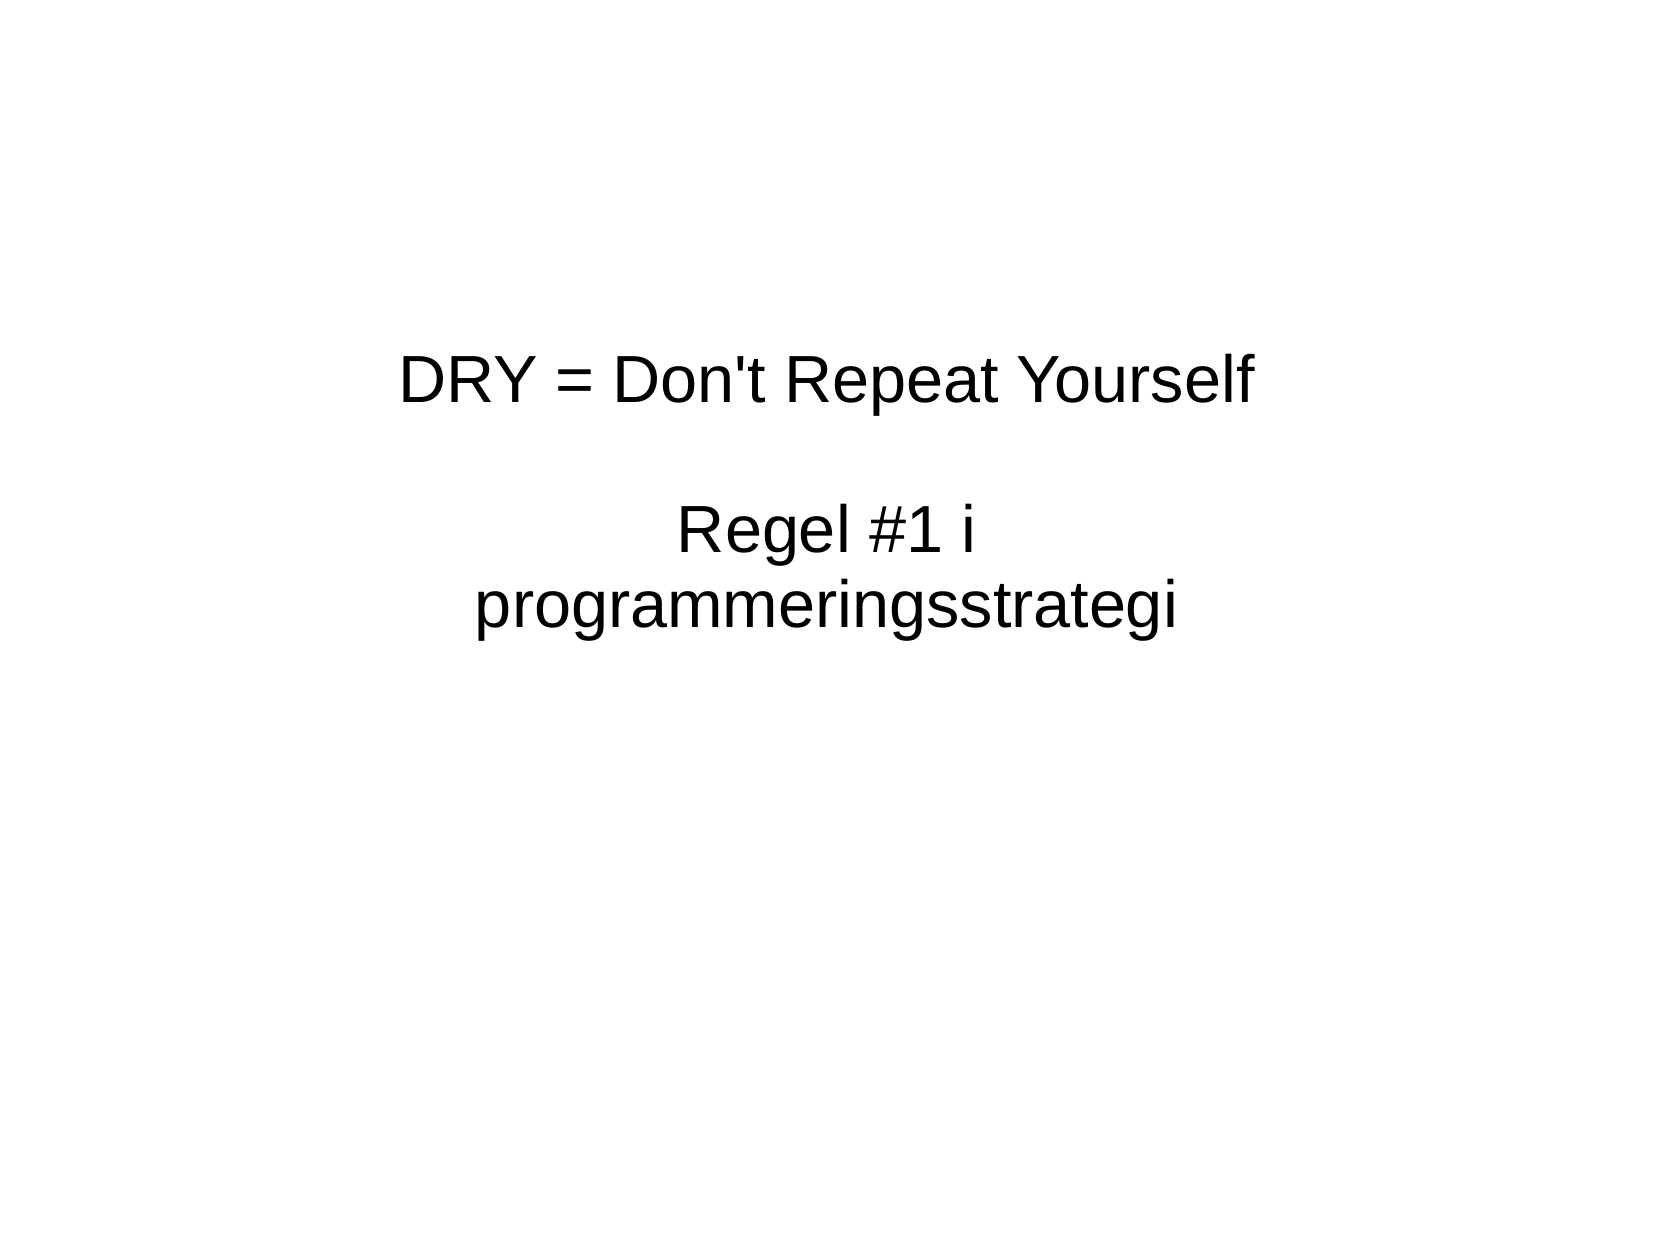

# DRY = Don't Repeat Yourself
Regel #1 i programmeringsstrategi